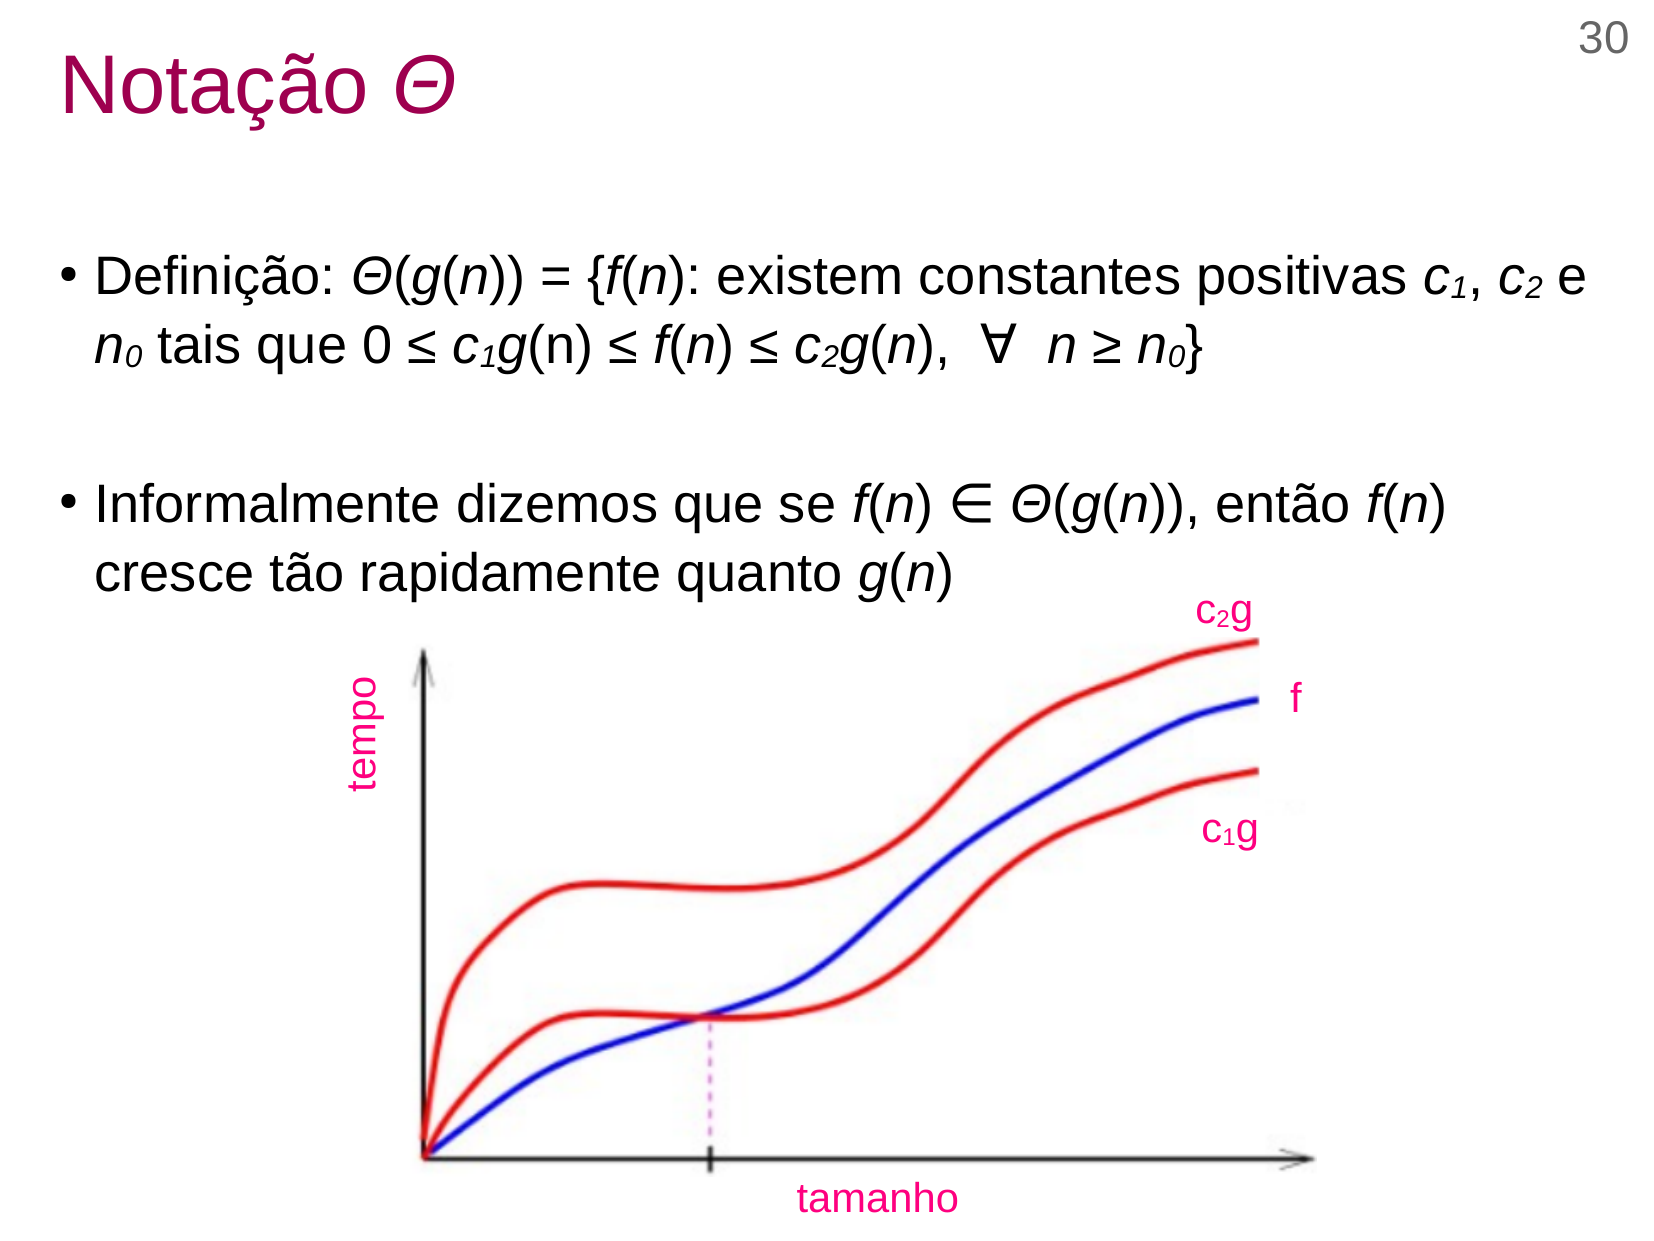

30
# Notação Θ
Definição: Θ(g(n)) = {f(n): existem constantes positivas c1, c2 e n0 tais que 0 ≤ c1g(n) ≤ f(n) ≤ c2g(n), ∀ n ≥ n0}
Informalmente dizemos que se f(n) ∈ Θ(g(n)), então f(n) cresce tão rapidamente quanto g(n)
c2g
f
tempo
c1g
tamanho